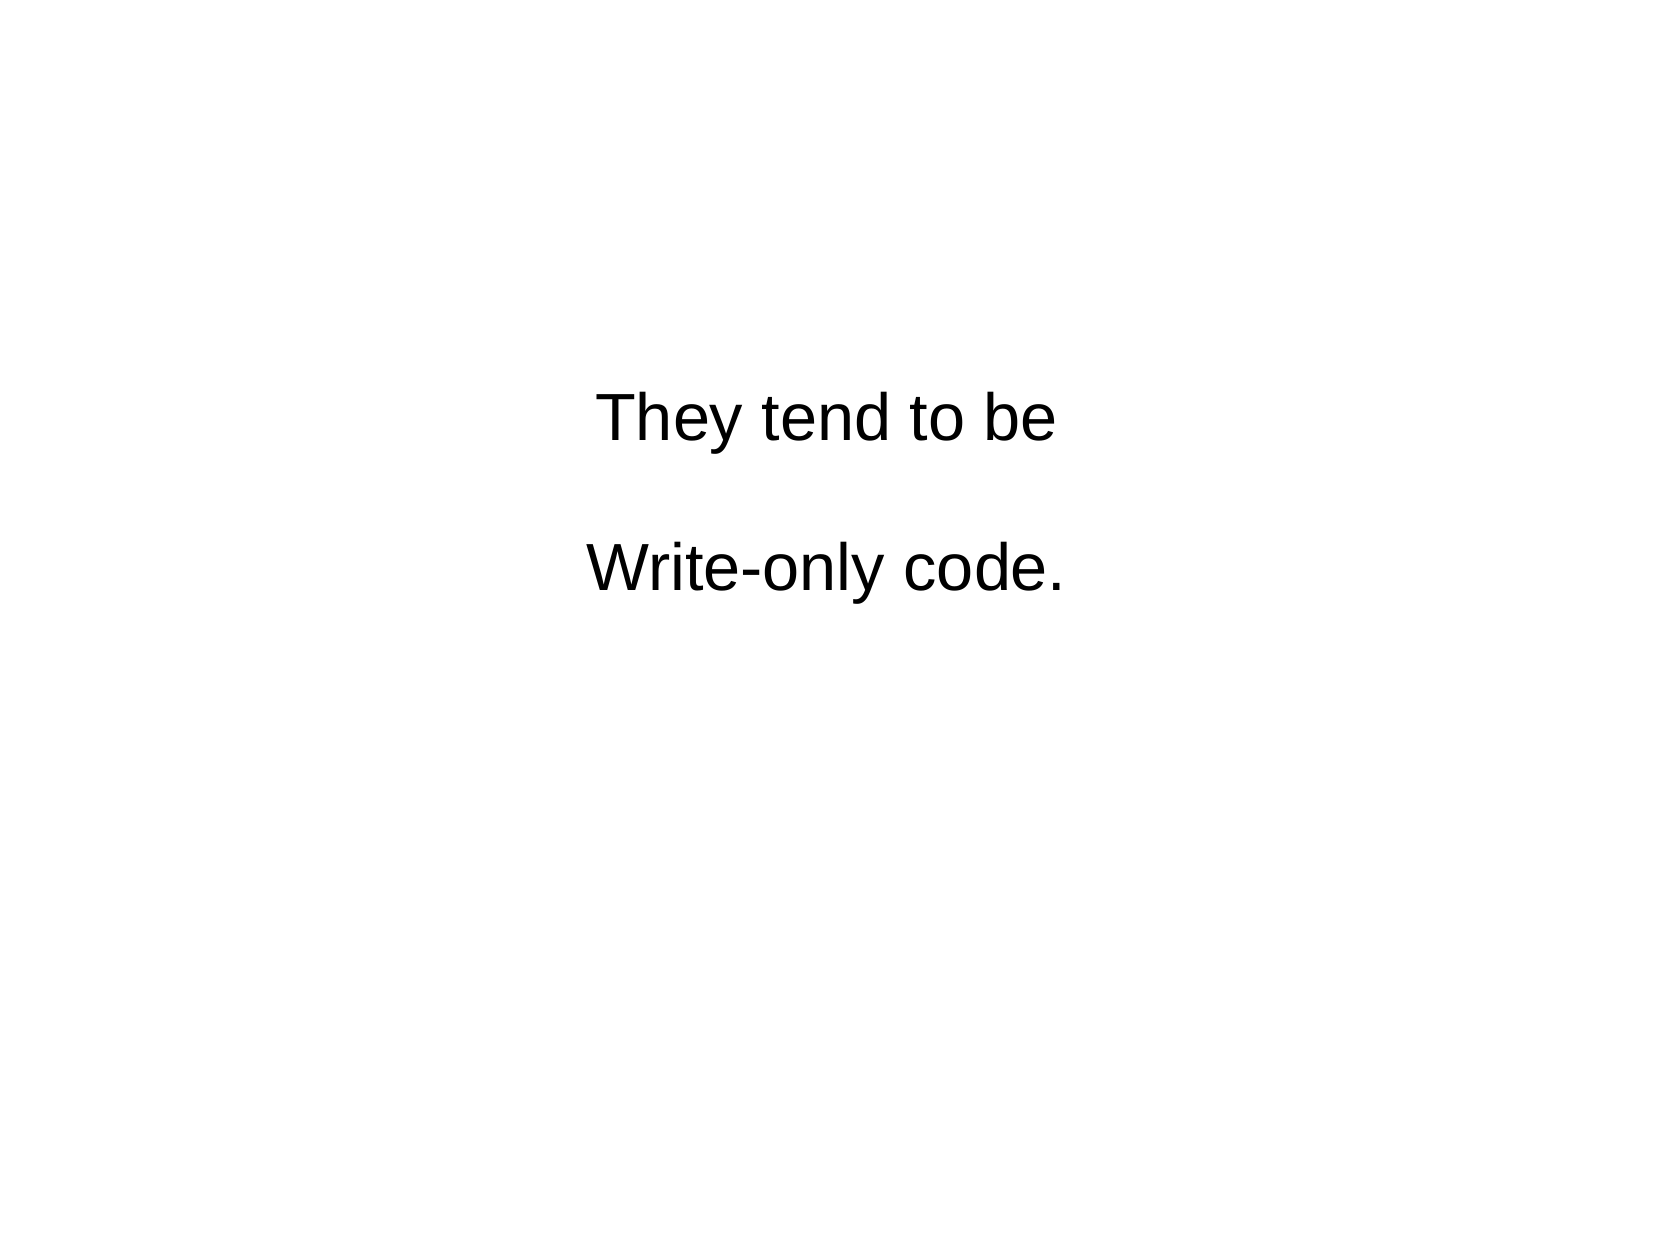

# They tend to be
Write-only code.